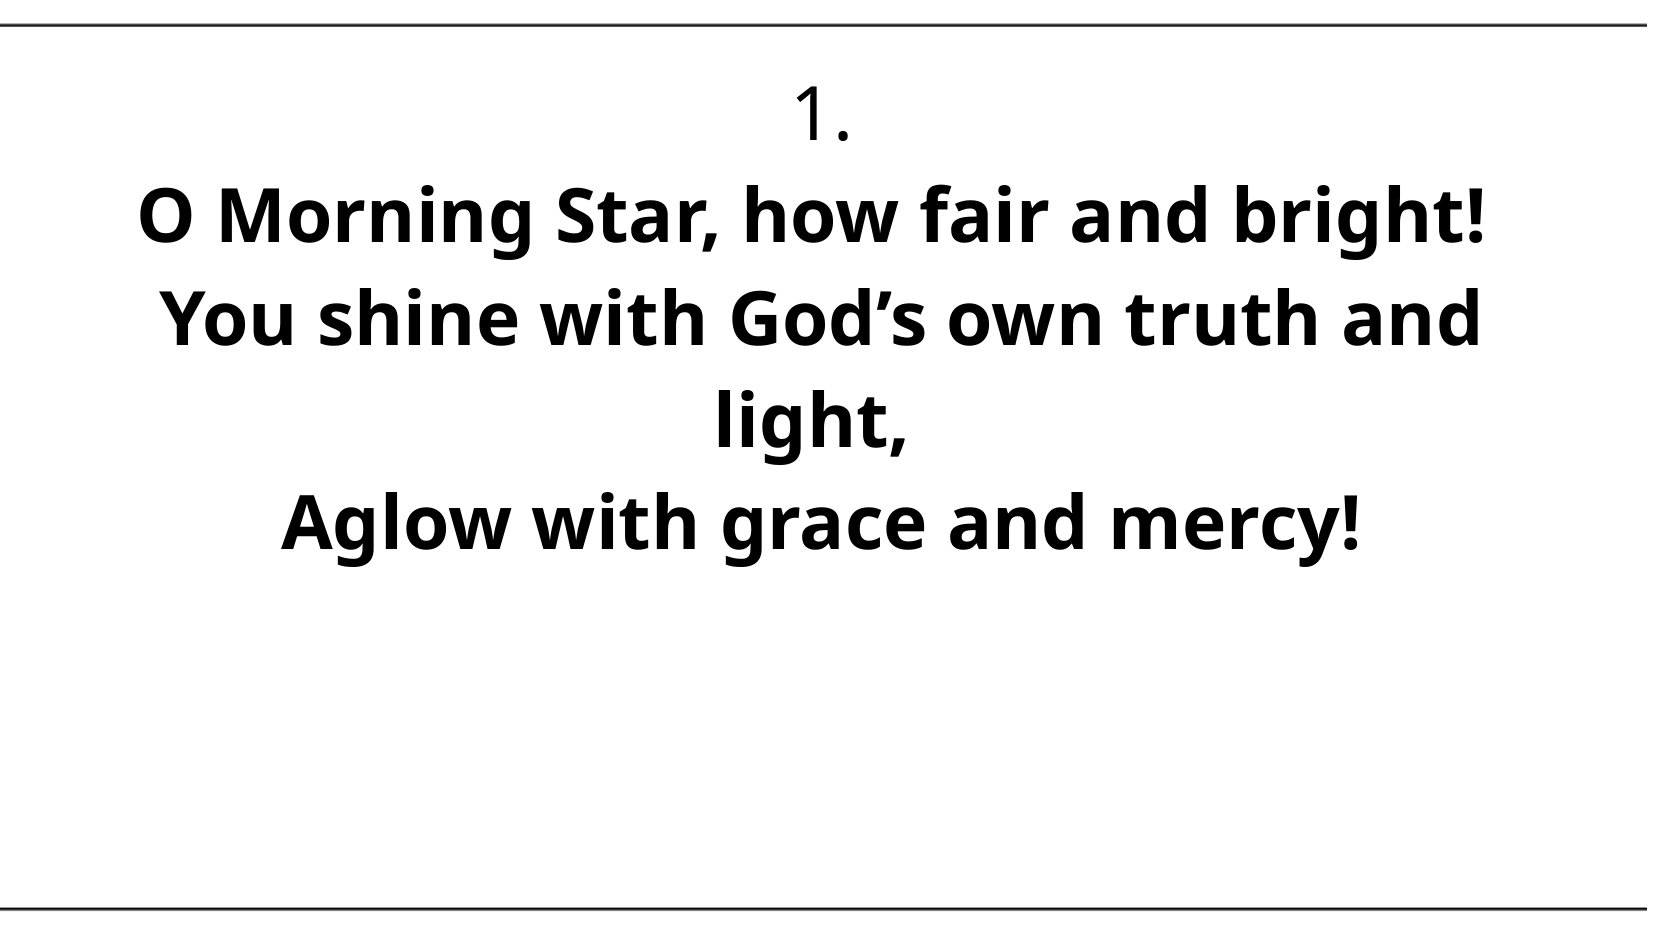

1.
O Morning Star, how fair and bright!
You shine with God’s own truth and light,
Aglow with grace and mercy!